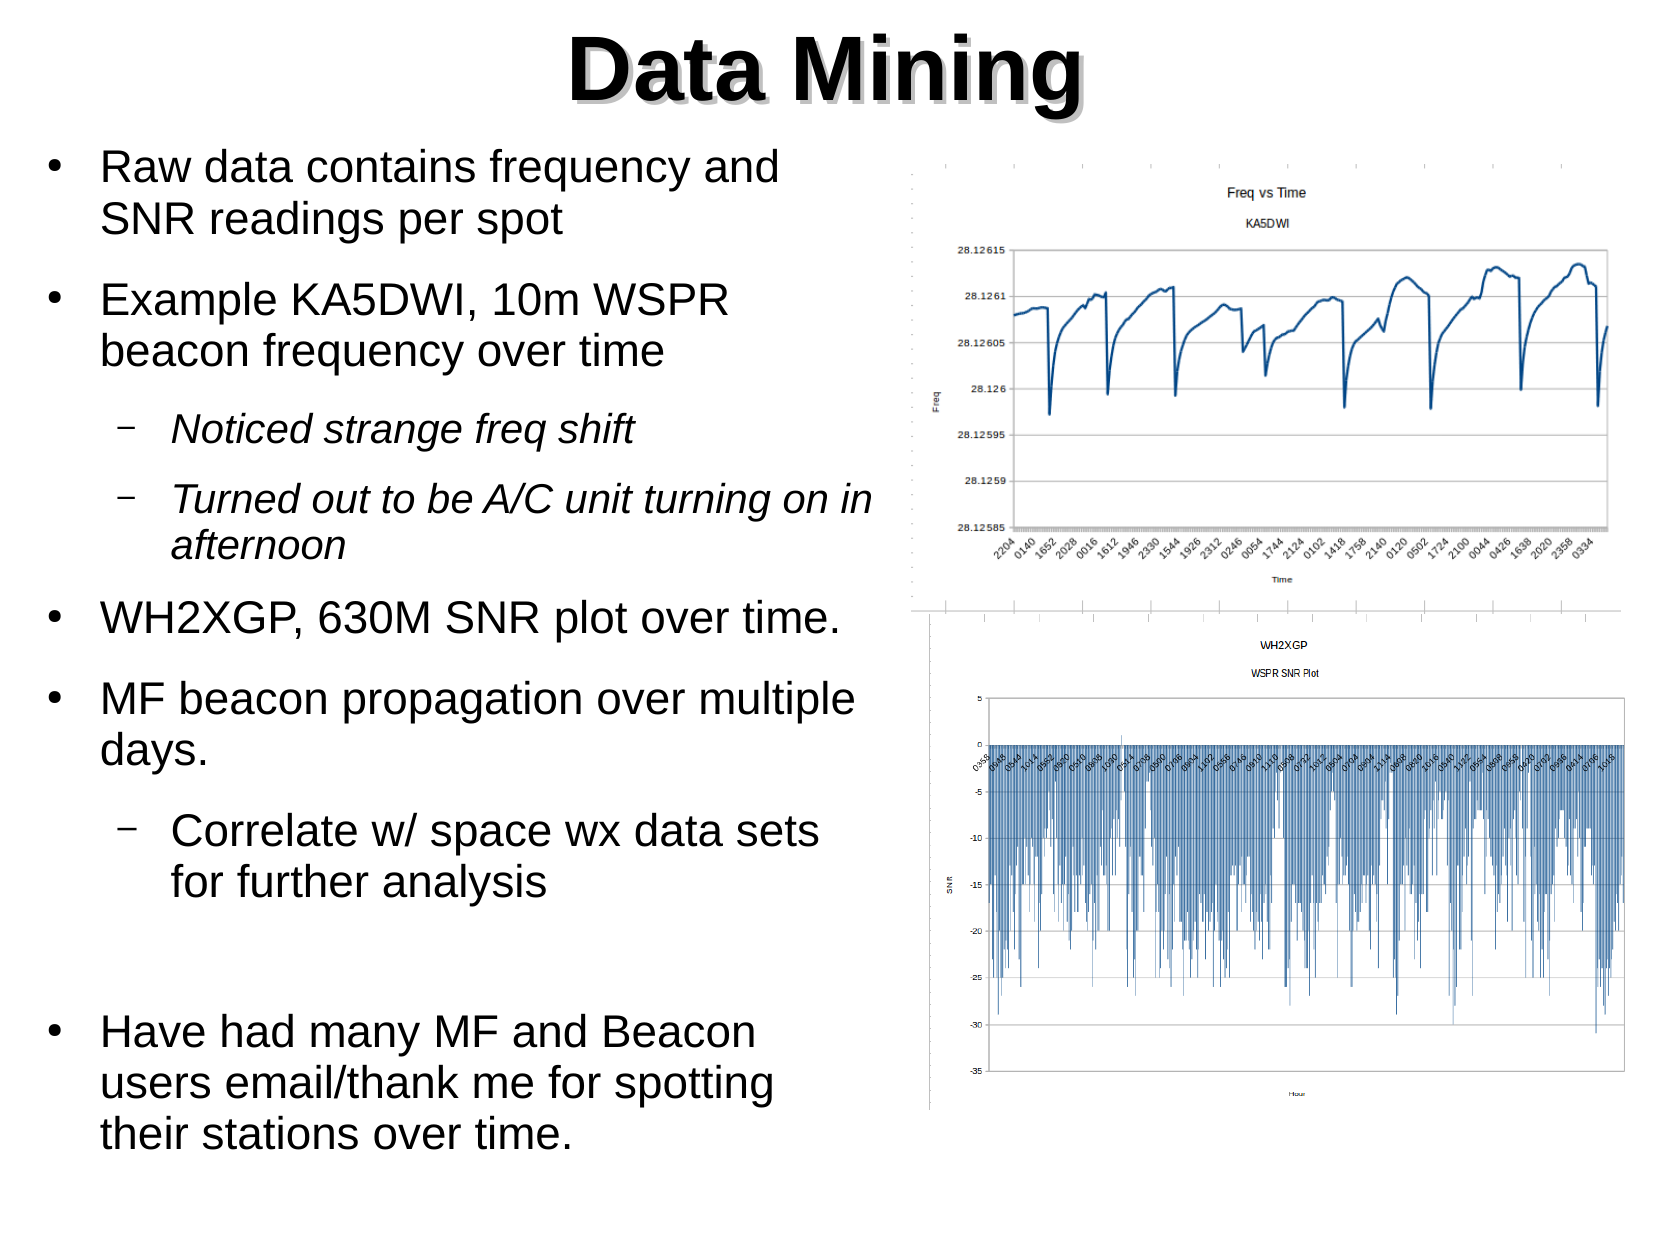

# Data Mining
Raw data contains frequency and SNR readings per spot
Example KA5DWI, 10m WSPR beacon frequency over time
Noticed strange freq shift
Turned out to be A/C unit turning on in afternoon
WH2XGP, 630M SNR plot over time.
MF beacon propagation over multiple days.
Correlate w/ space wx data sets for further analysis
Have had many MF and Beacon users email/thank me for spotting their stations over time.